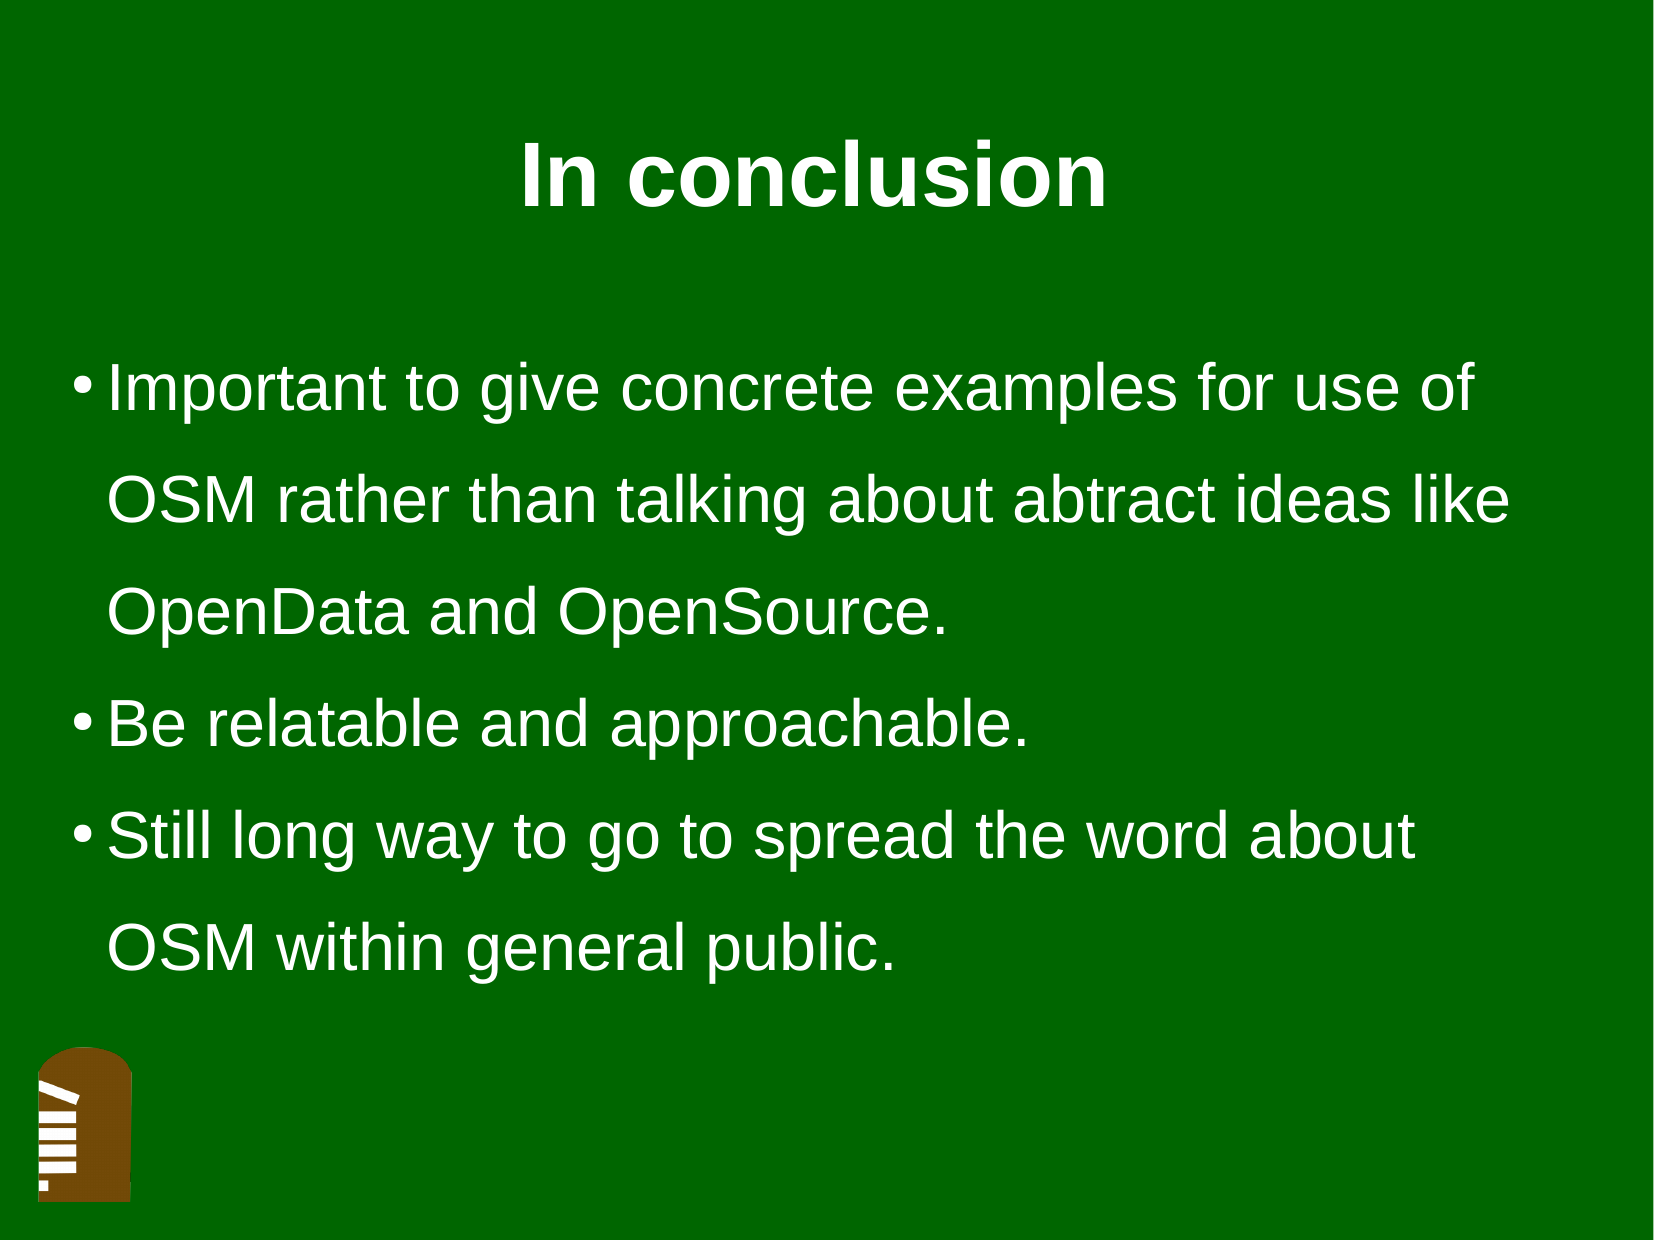

# In conclusion
Important to give concrete examples for use of OSM rather than talking about abtract ideas like OpenData and OpenSource.
Be relatable and approachable.
Still long way to go to spread the word about OSM within general public.